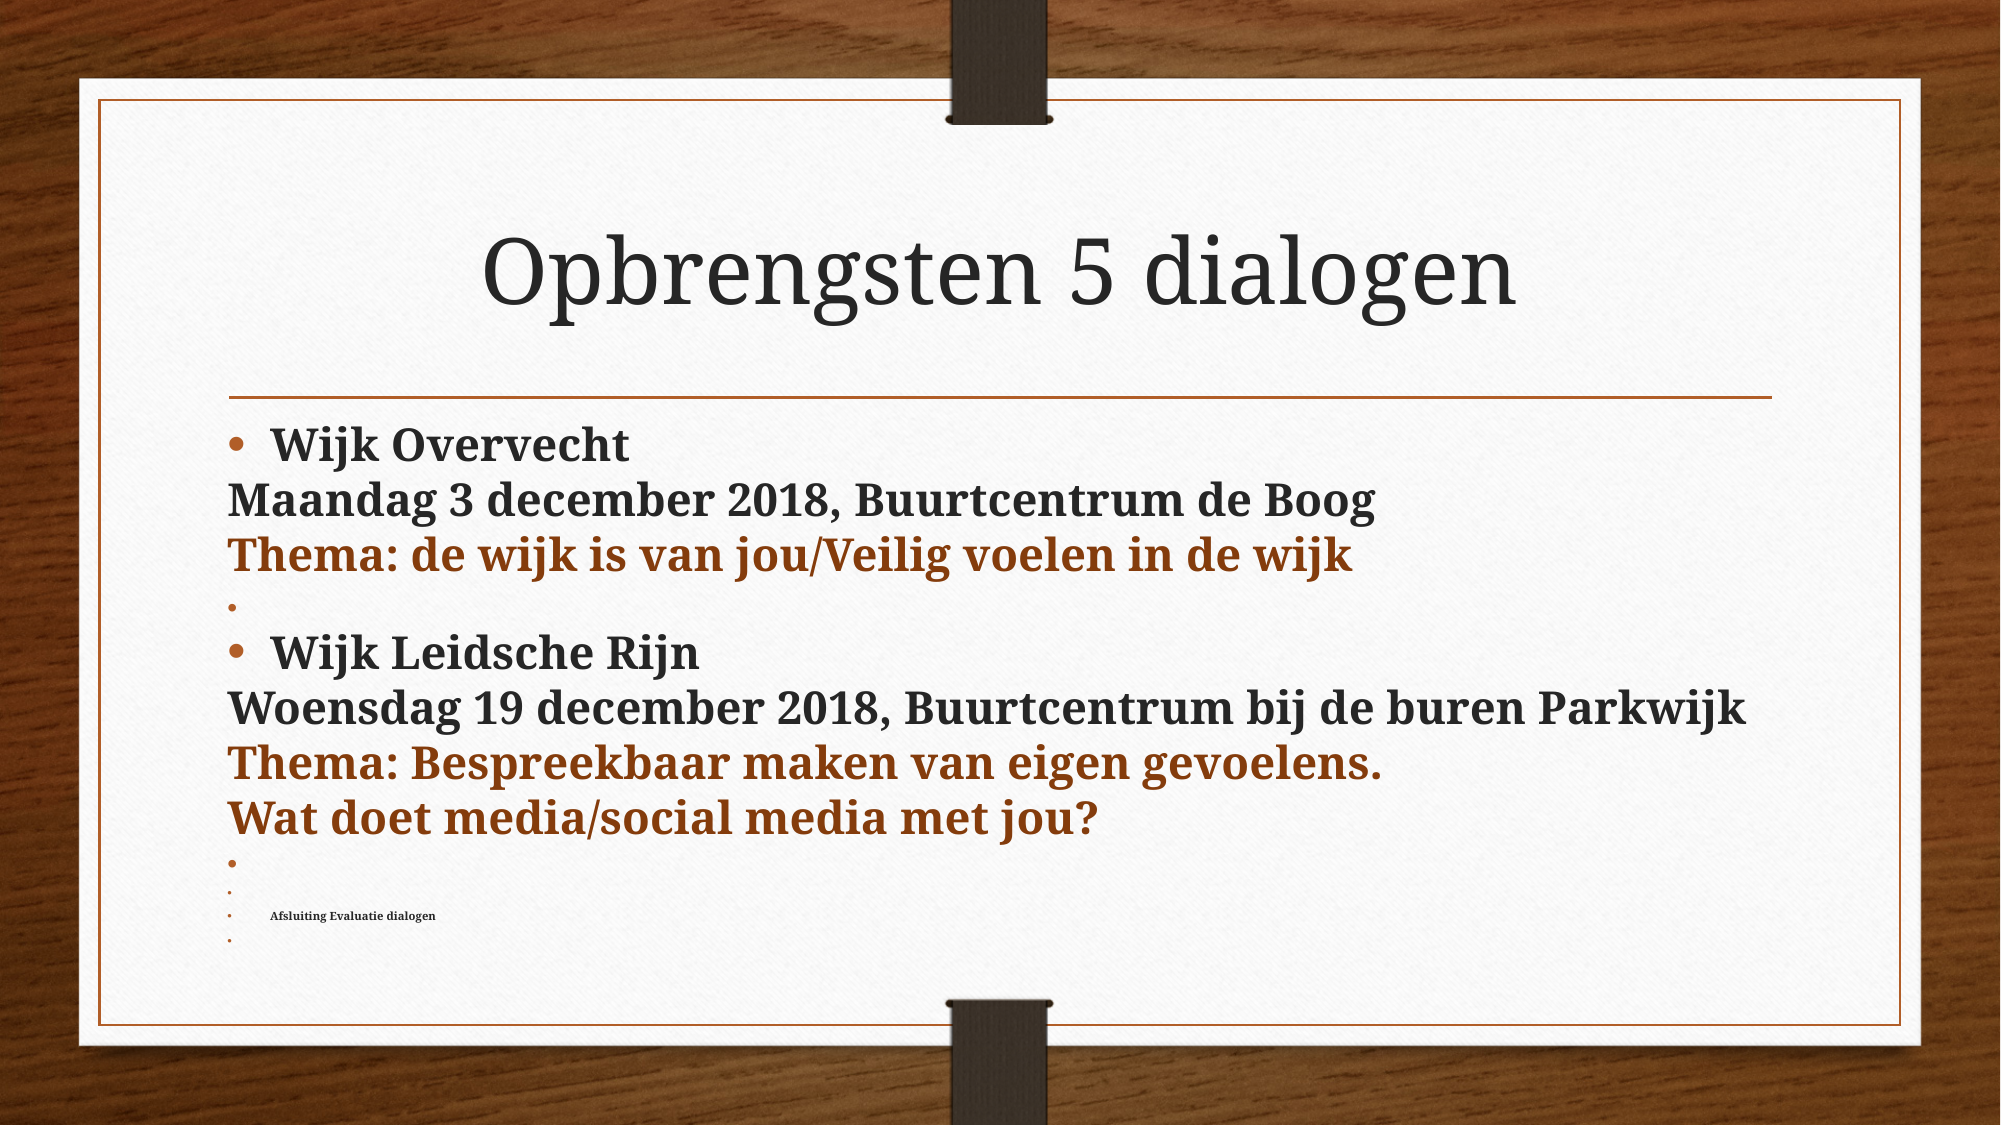

# Opbrengsten 5 dialogen
Wijk Overvecht
Maandag 3 december 2018, Buurtcentrum de Boog
Thema: de wijk is van jou/Veilig voelen in de wijk
Wijk Leidsche Rijn
Woensdag 19 december 2018, Buurtcentrum bij de buren Parkwijk
Thema: Bespreekbaar maken van eigen gevoelens.
Wat doet media/social media met jou?
Afsluiting Evaluatie dialogen